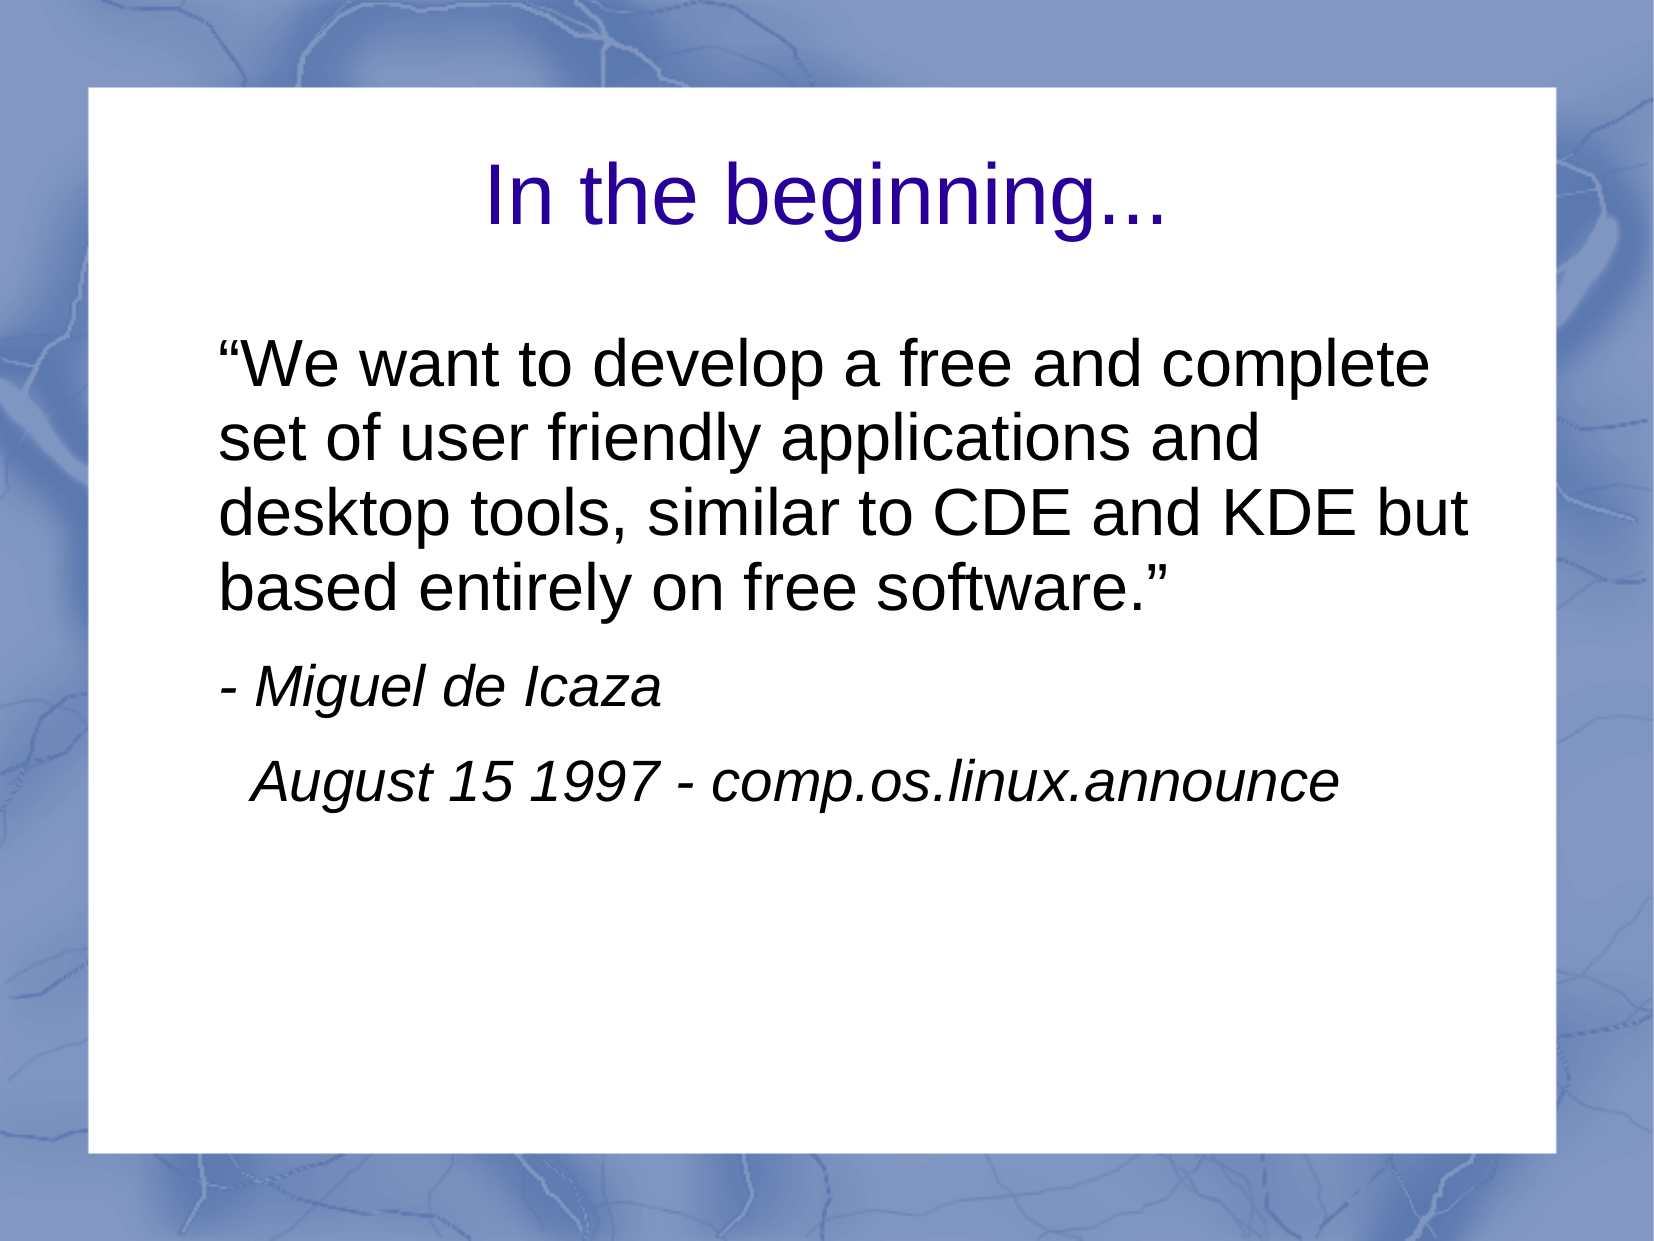

# In the beginning...
“We want to develop a free and complete set of user friendly applications and desktop tools, similar to CDE and KDE but based entirely on free software.”
- Miguel de Icaza
 August 15 1997 - comp.os.linux.announce